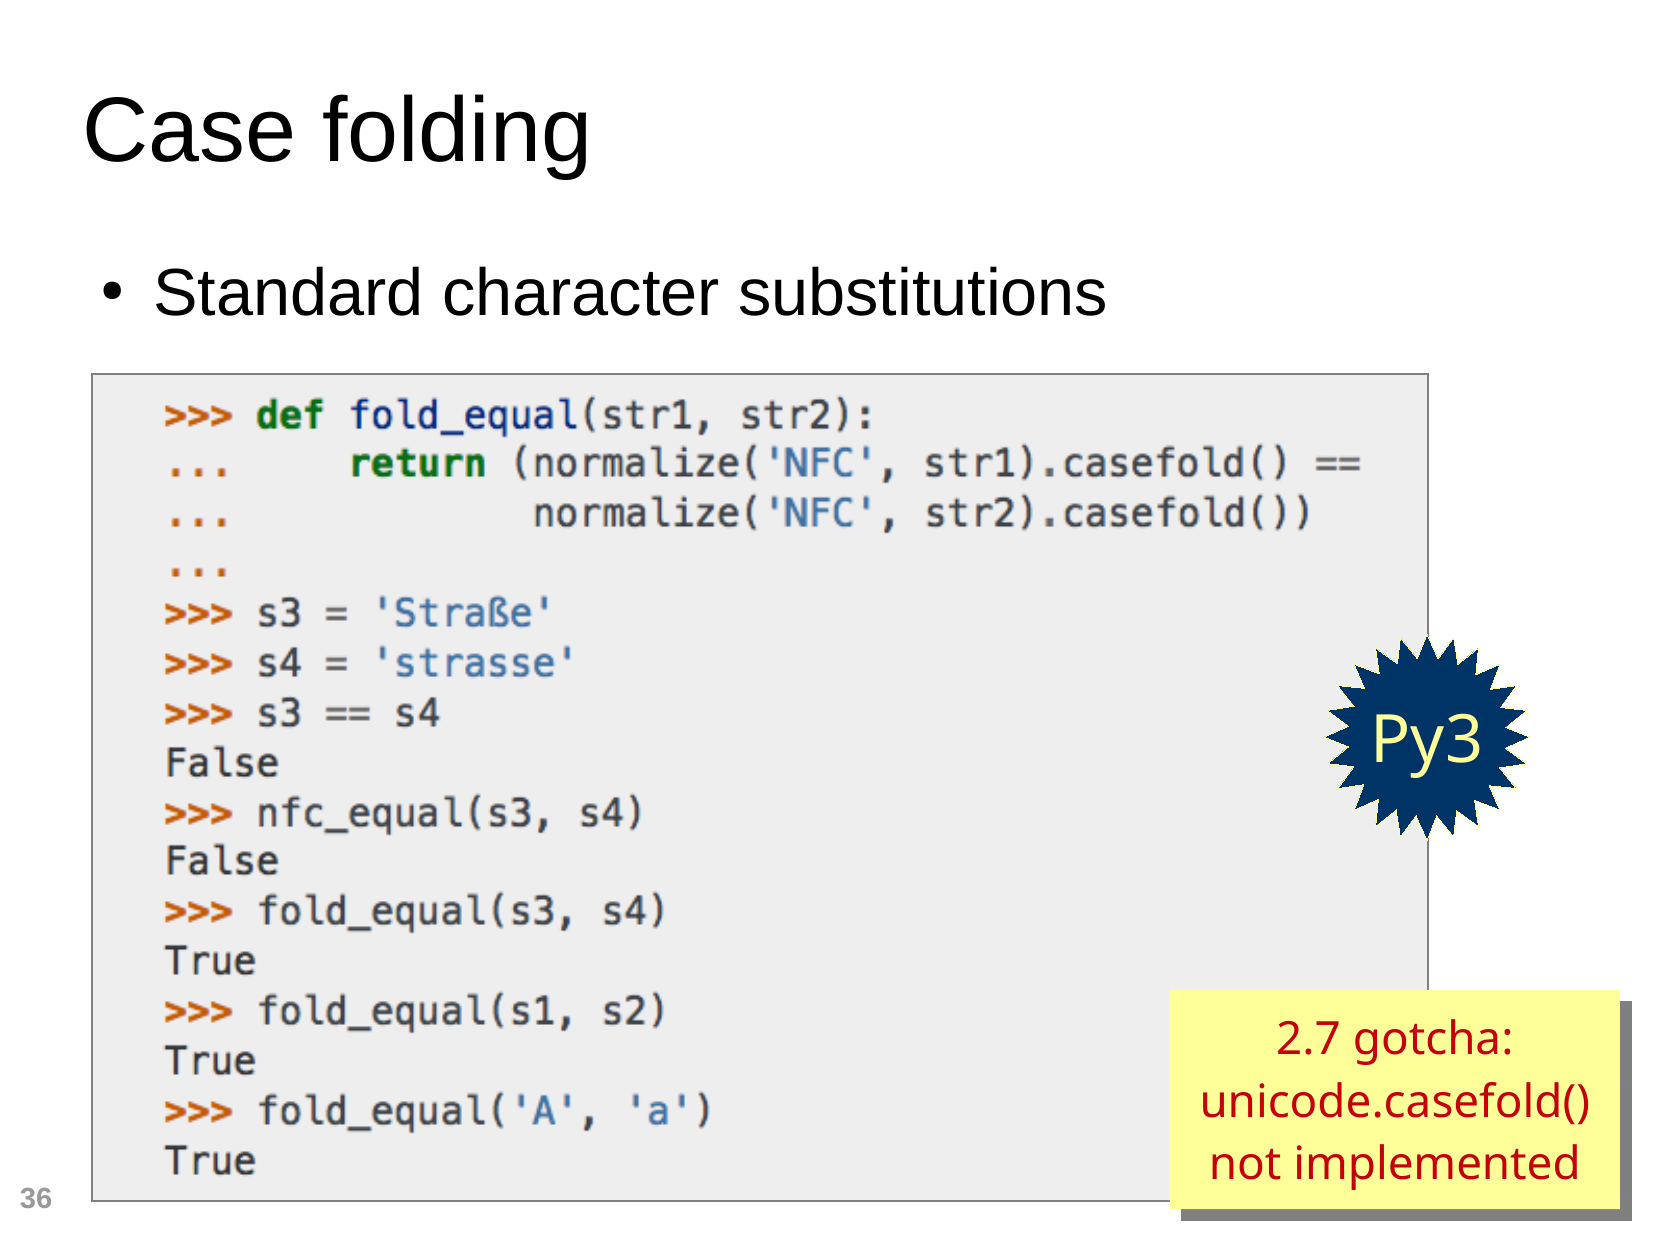

# Case folding
Standard character substitutions
Py3
2.7 gotcha:
unicode.casefold()
not implemented
36